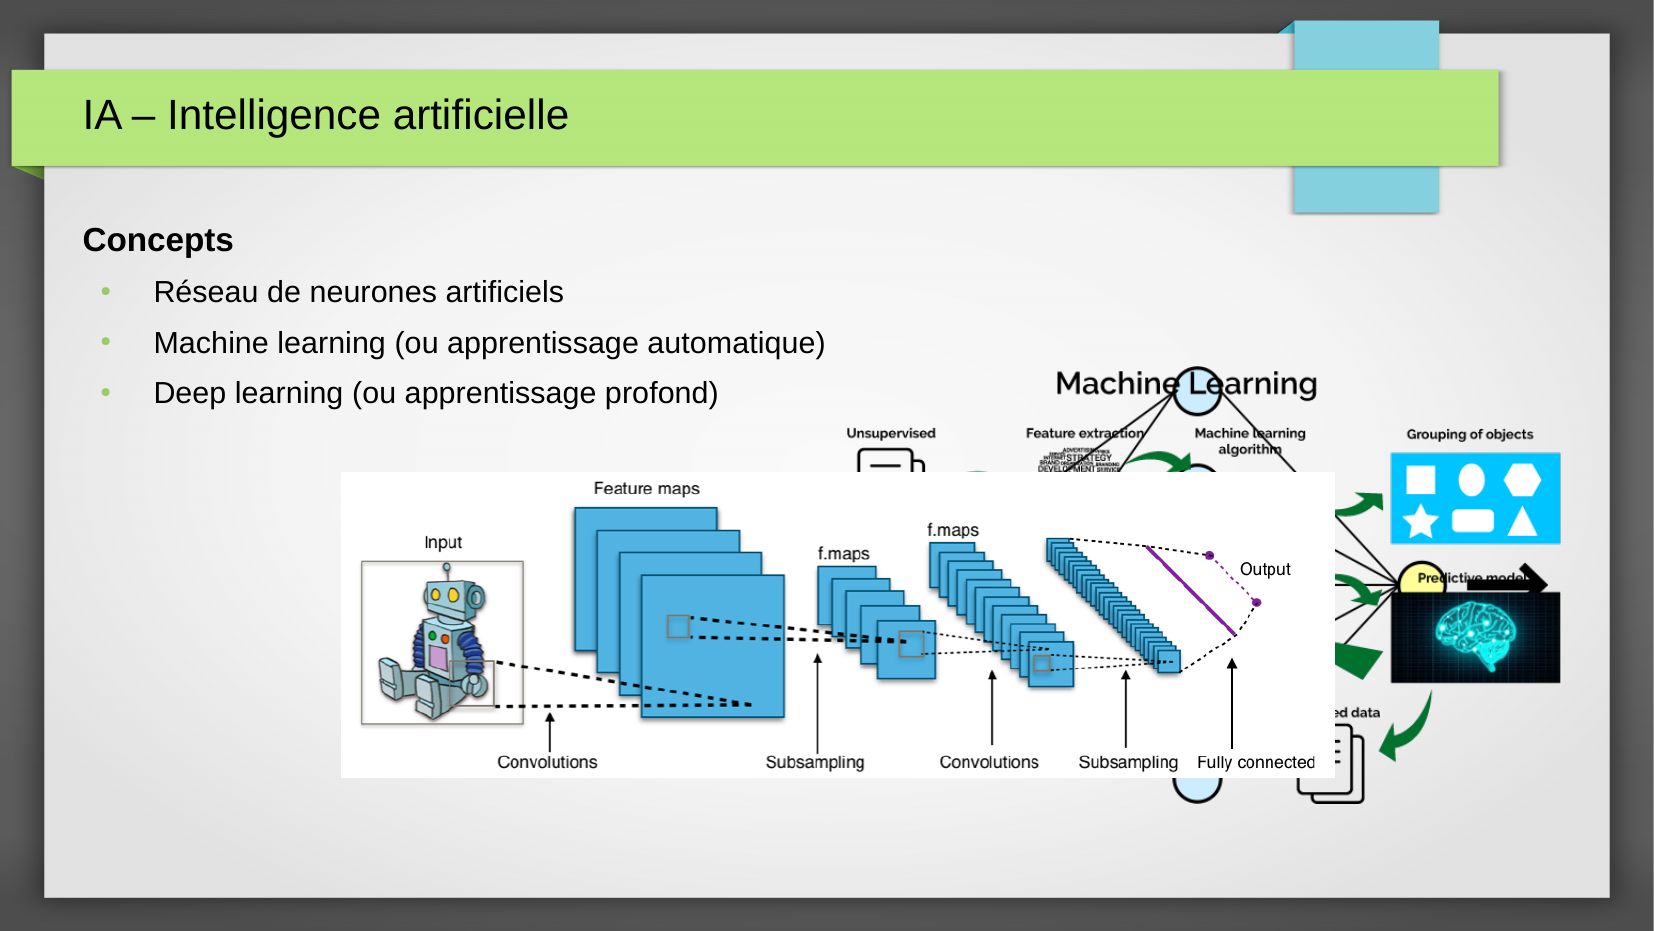

# IA – Intelligence artificielle
Concepts
Réseau de neurones artificiels
Machine learning (ou apprentissage automatique)
Deep learning (ou apprentissage profond)